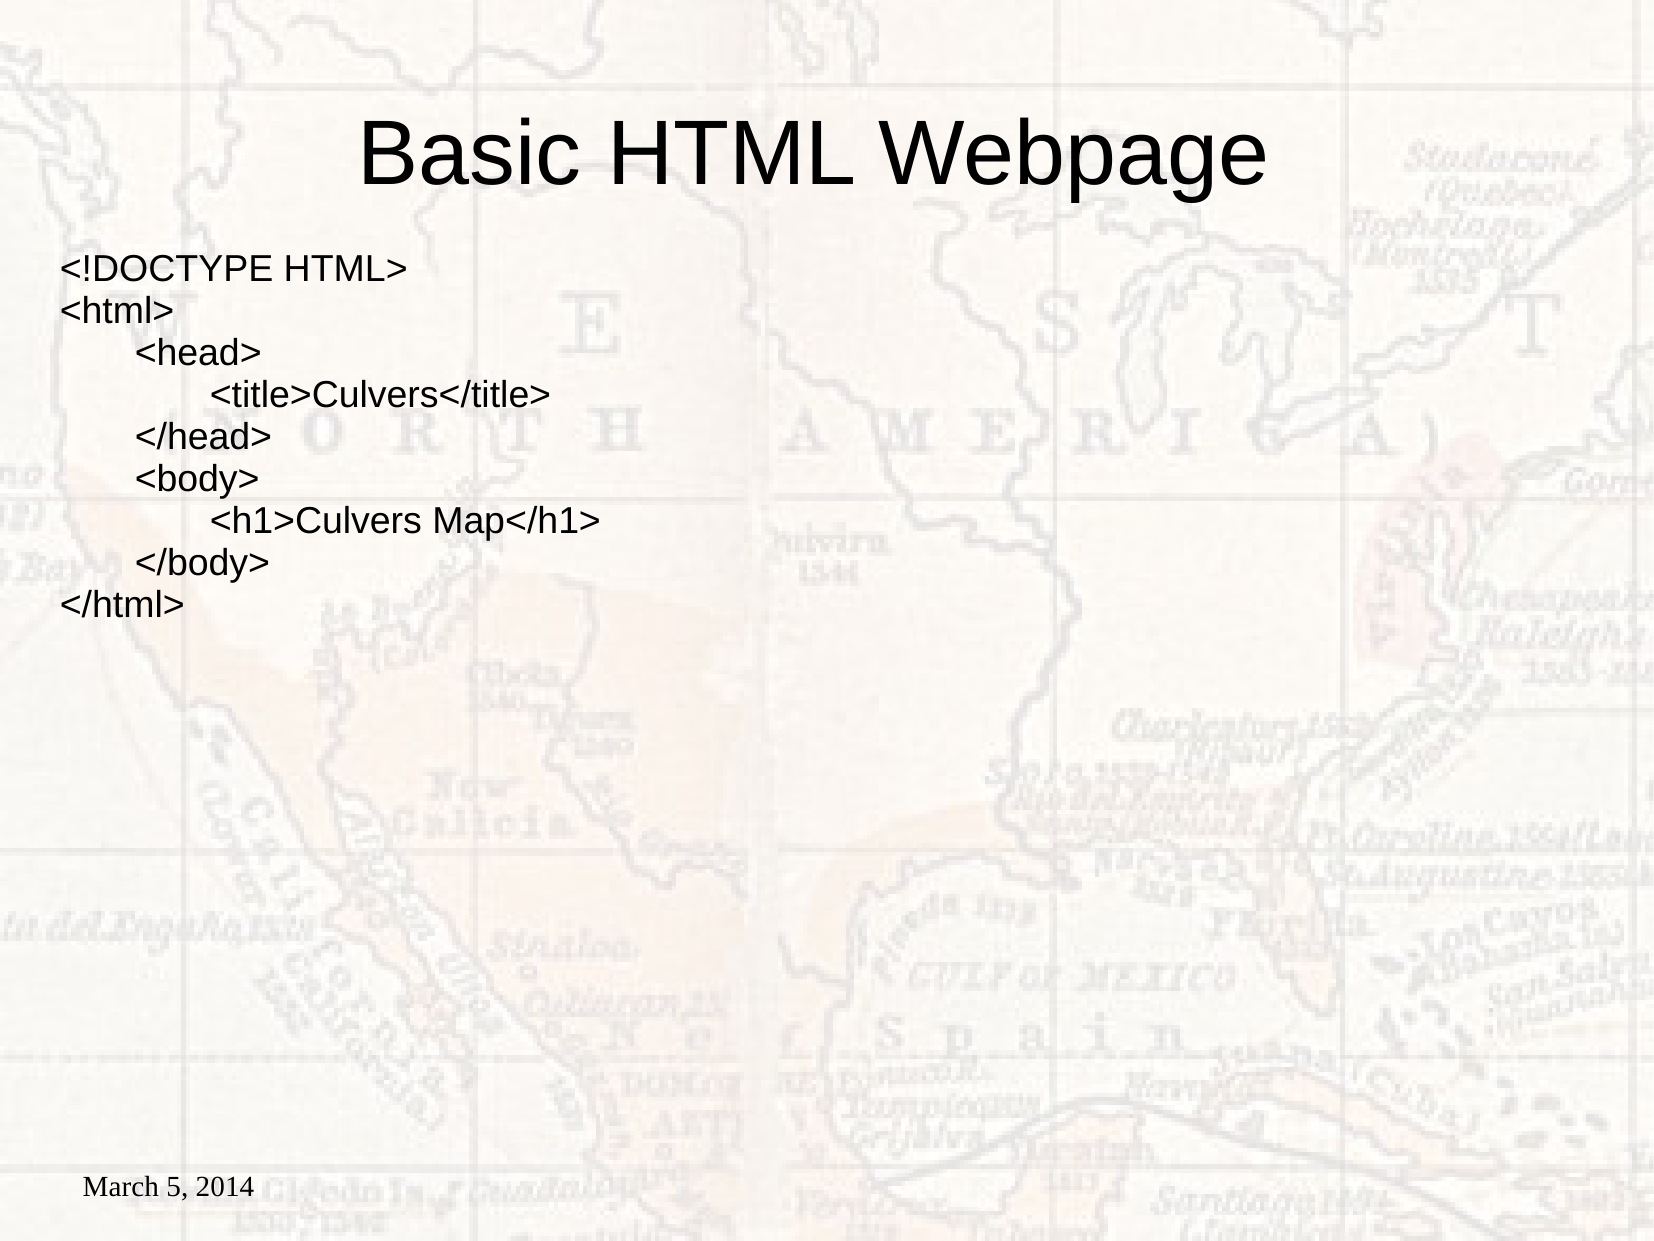

# Basic HTML Webpage
<!DOCTYPE HTML>
<html>
	<head>
		<title>Culvers</title>
	</head>
	<body>
		<h1>Culvers Map</h1>
	</body>
</html>